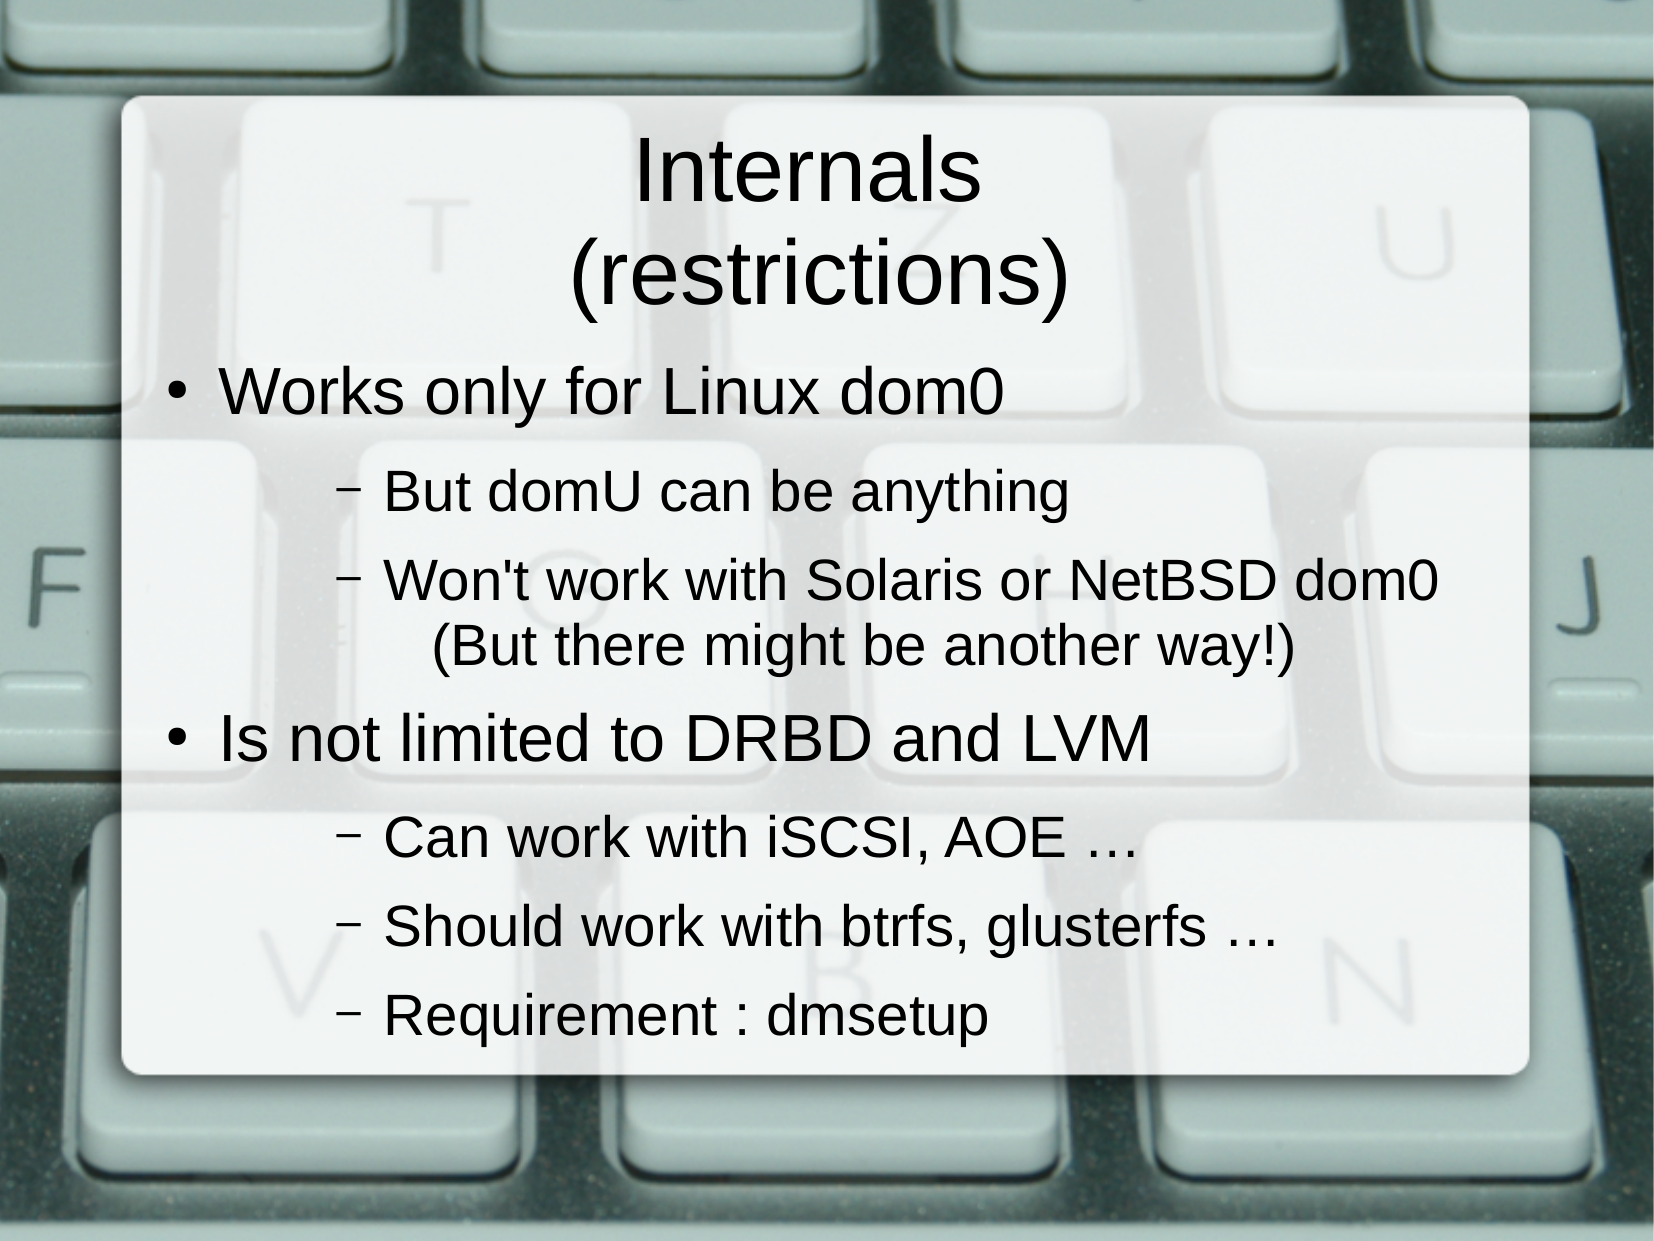

# Internals (restrictions)
Works only for Linux dom0
But domU can be anything
Won't work with Solaris or NetBSD dom0
(But there might be another way!)
Is not limited to DRBD and LVM
Can work with iSCSI, AOE …
Should work with btrfs, glusterfs …
Requirement : dmsetup